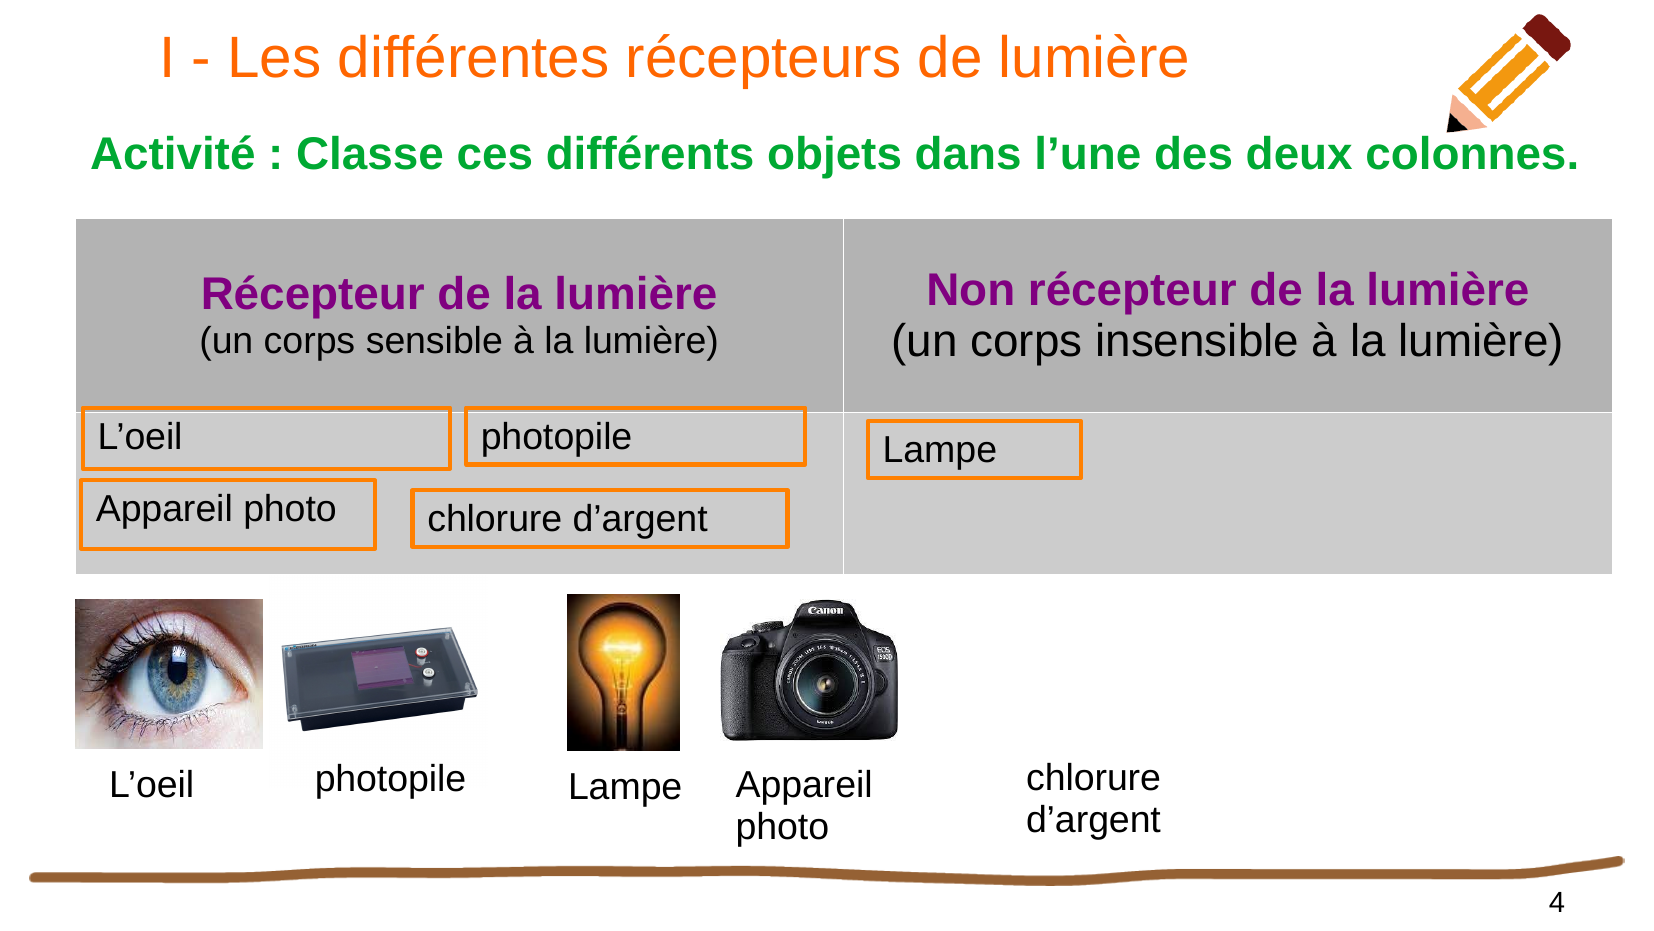

# I - Les différentes récepteurs de lumière
Activité : Classe ces différents objets dans l’une des deux colonnes.
| Récepteur de la lumière (un corps sensible à la lumière) | Non récepteur de la lumière (un corps insensible à la lumière) |
| --- | --- |
| | |
L’oeil
photopile
Lampe
Appareil photo
chlorure d’argent
chlorure d’argent
photopile
L’oeil
Appareil photo
Lampe
4